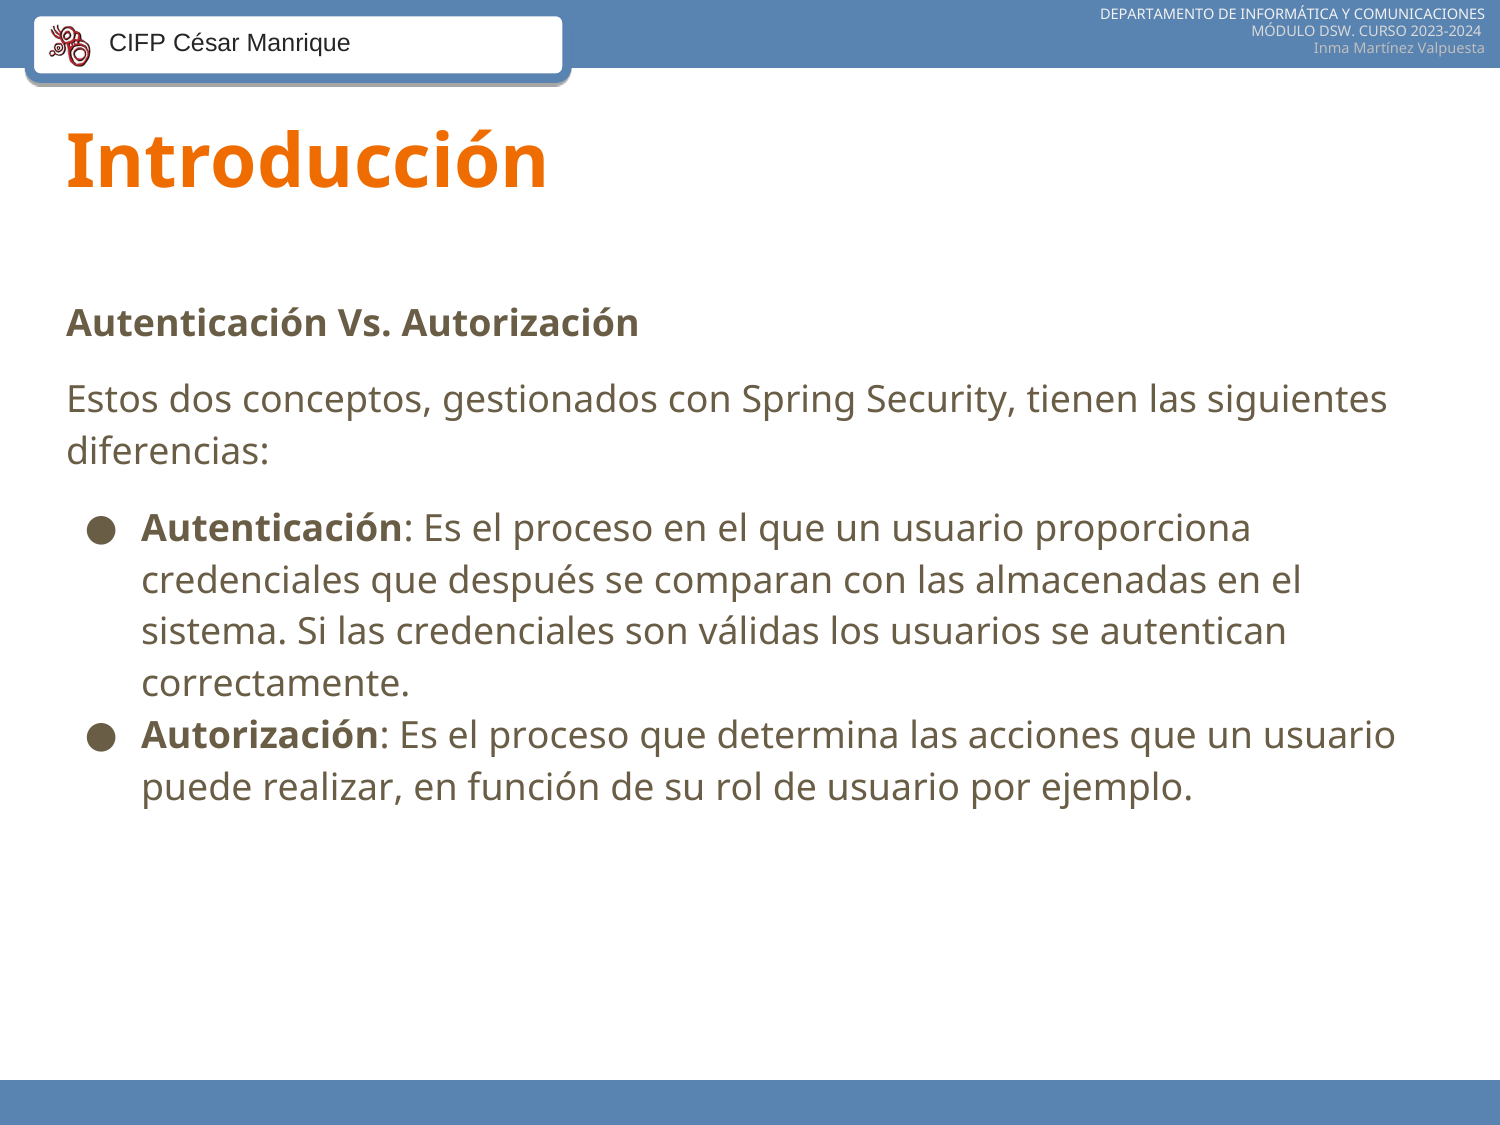

# Introducción
Autenticación Vs. Autorización
Estos dos conceptos, gestionados con Spring Security, tienen las siguientes diferencias:
Autenticación: Es el proceso en el que un usuario proporciona credenciales que después se comparan con las almacenadas en el sistema. Si las credenciales son válidas los usuarios se autentican correctamente.
Autorización: Es el proceso que determina las acciones que un usuario puede realizar, en función de su rol de usuario por ejemplo.